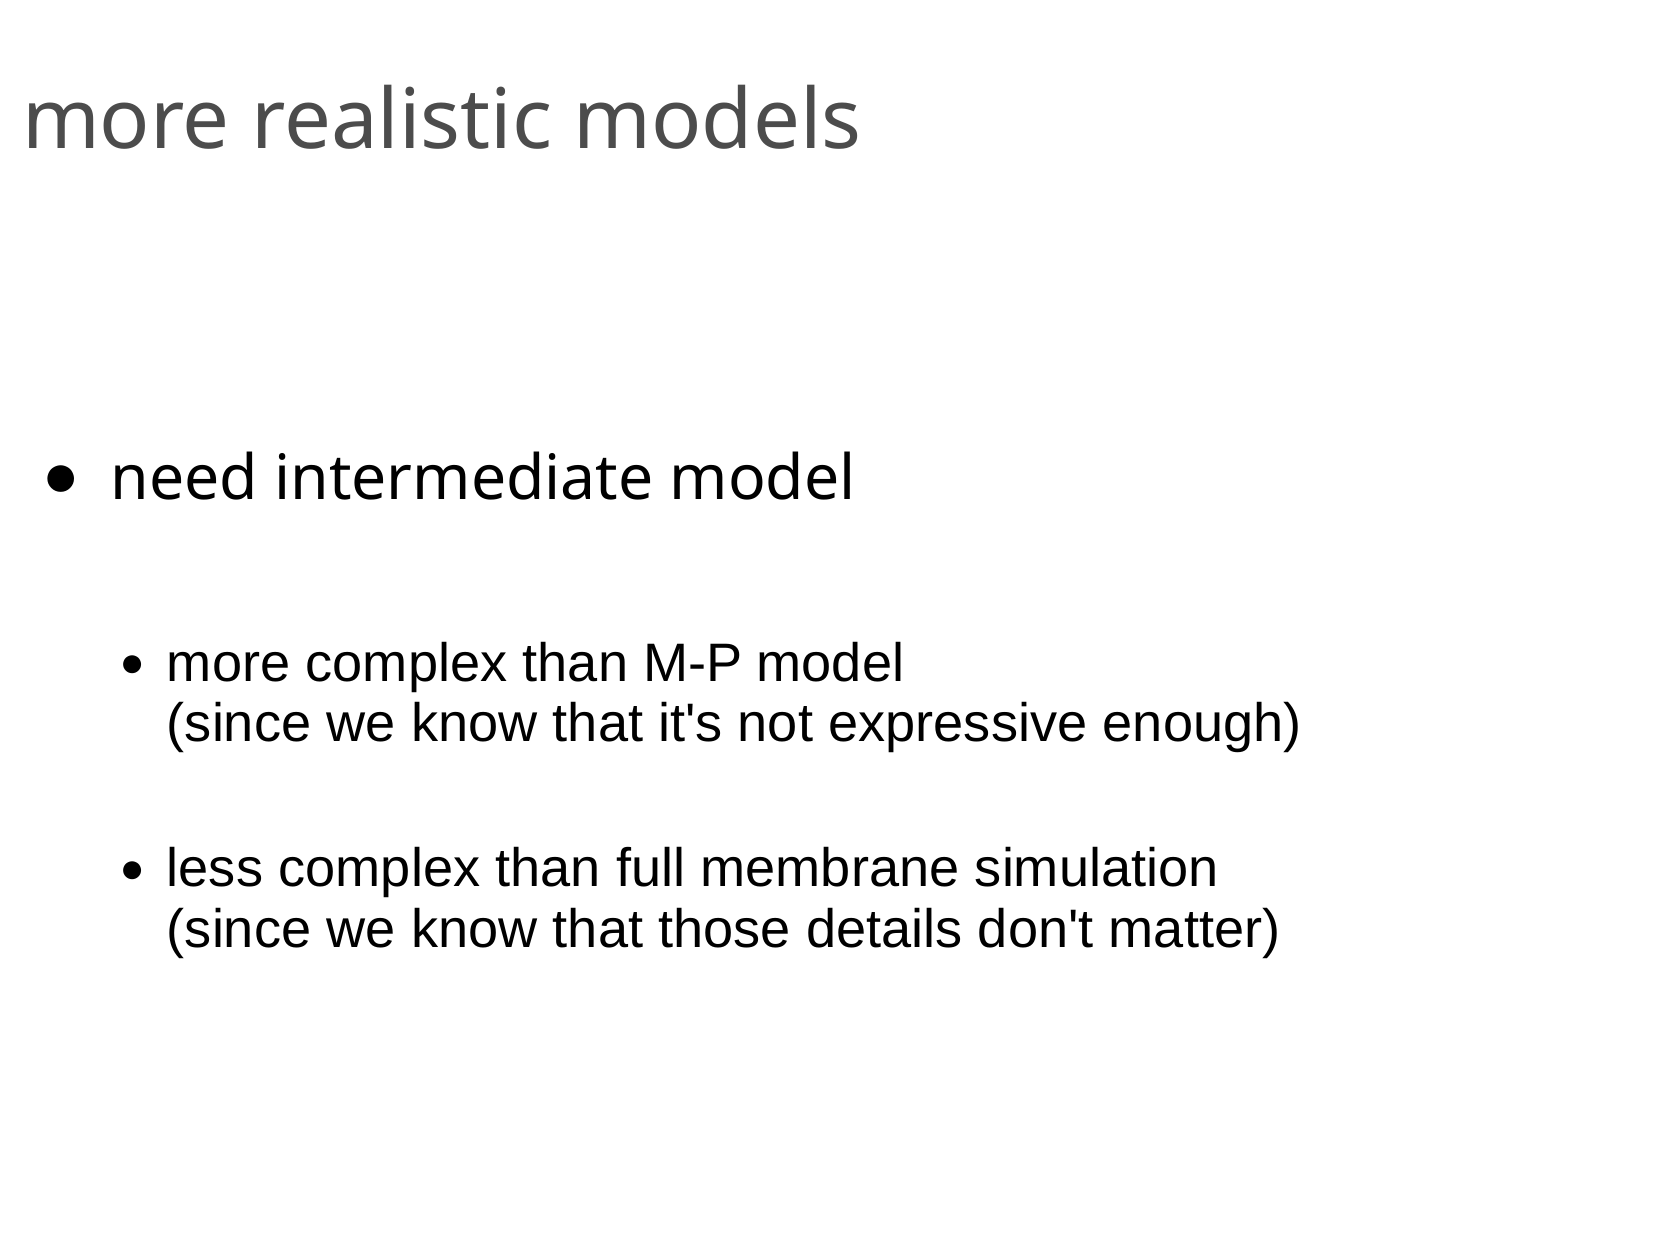

# more realistic models
need intermediate model
more complex than M-P model
(since we know that it's not expressive enough)
less complex than full membrane simulation
(since we know that those details don't matter)